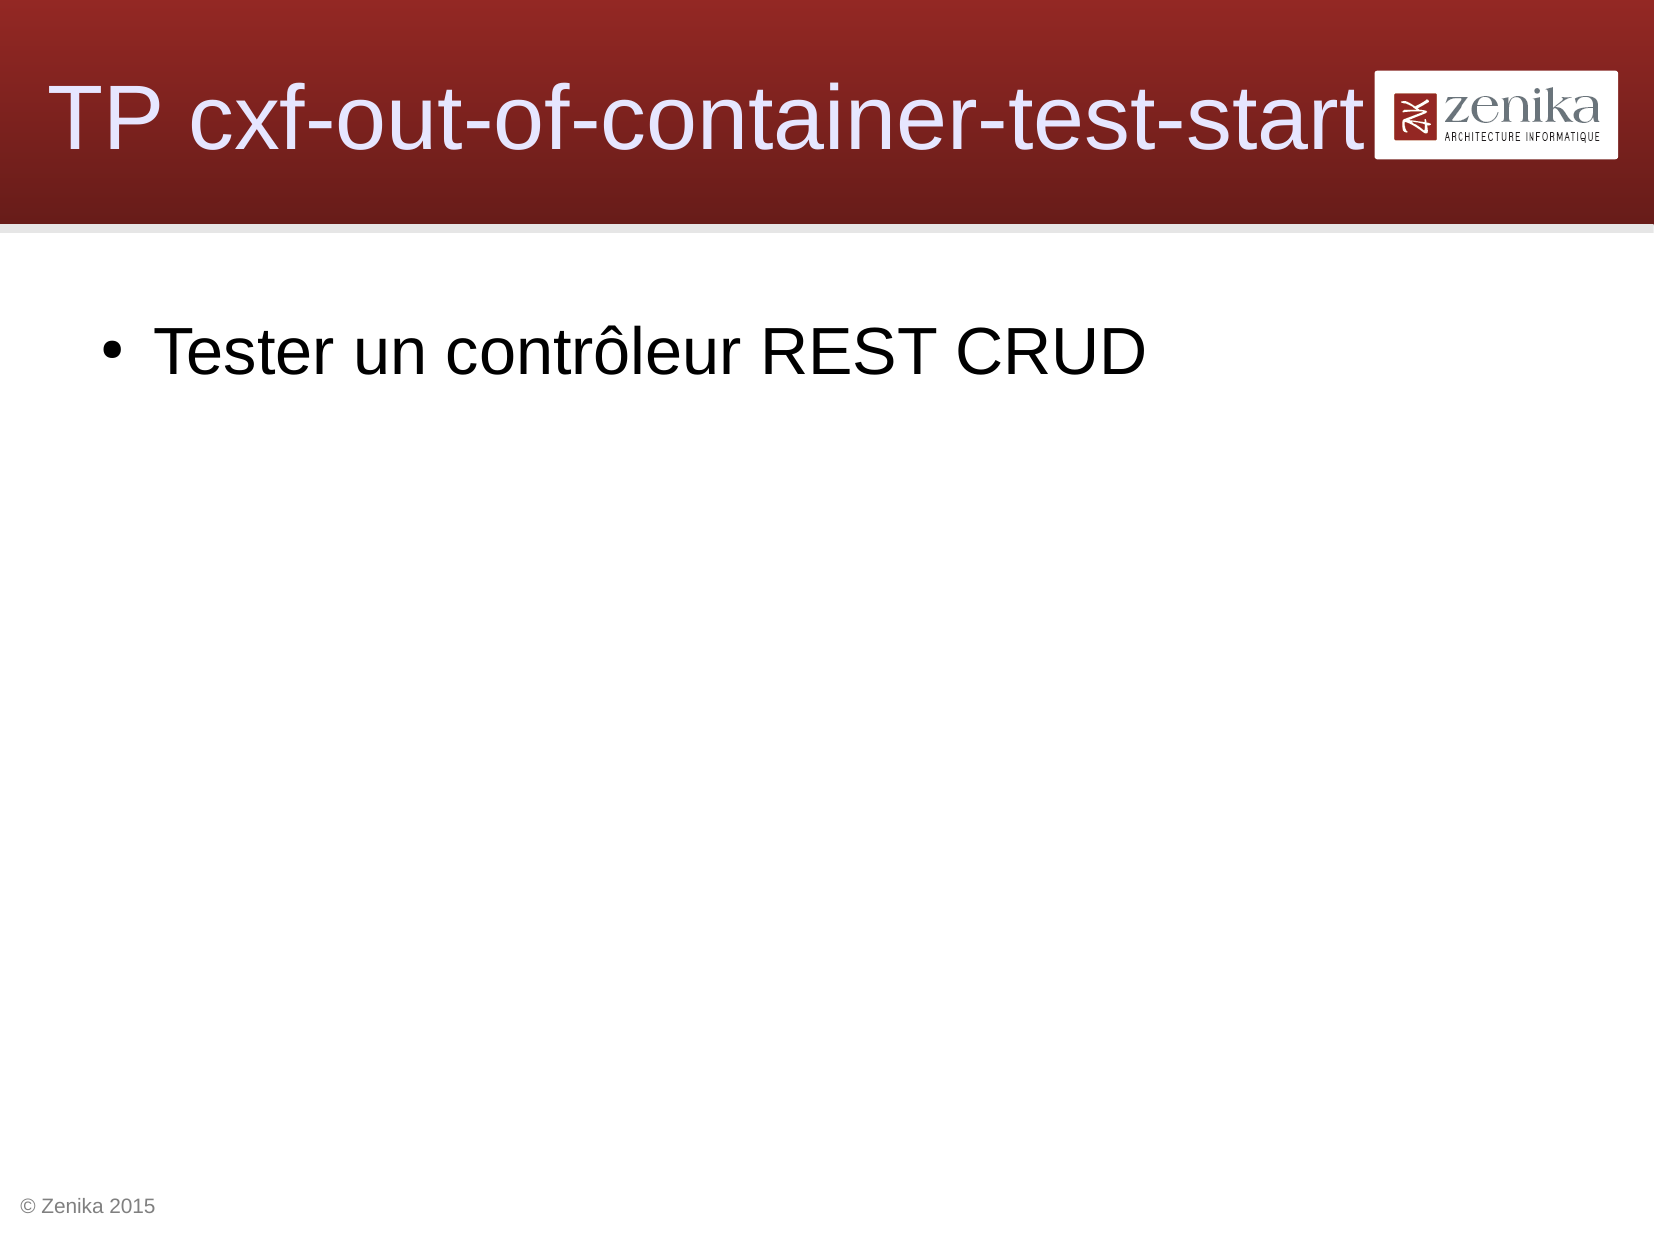

# TP cxf-out-of-container-test-start
Tester un contrôleur REST CRUD